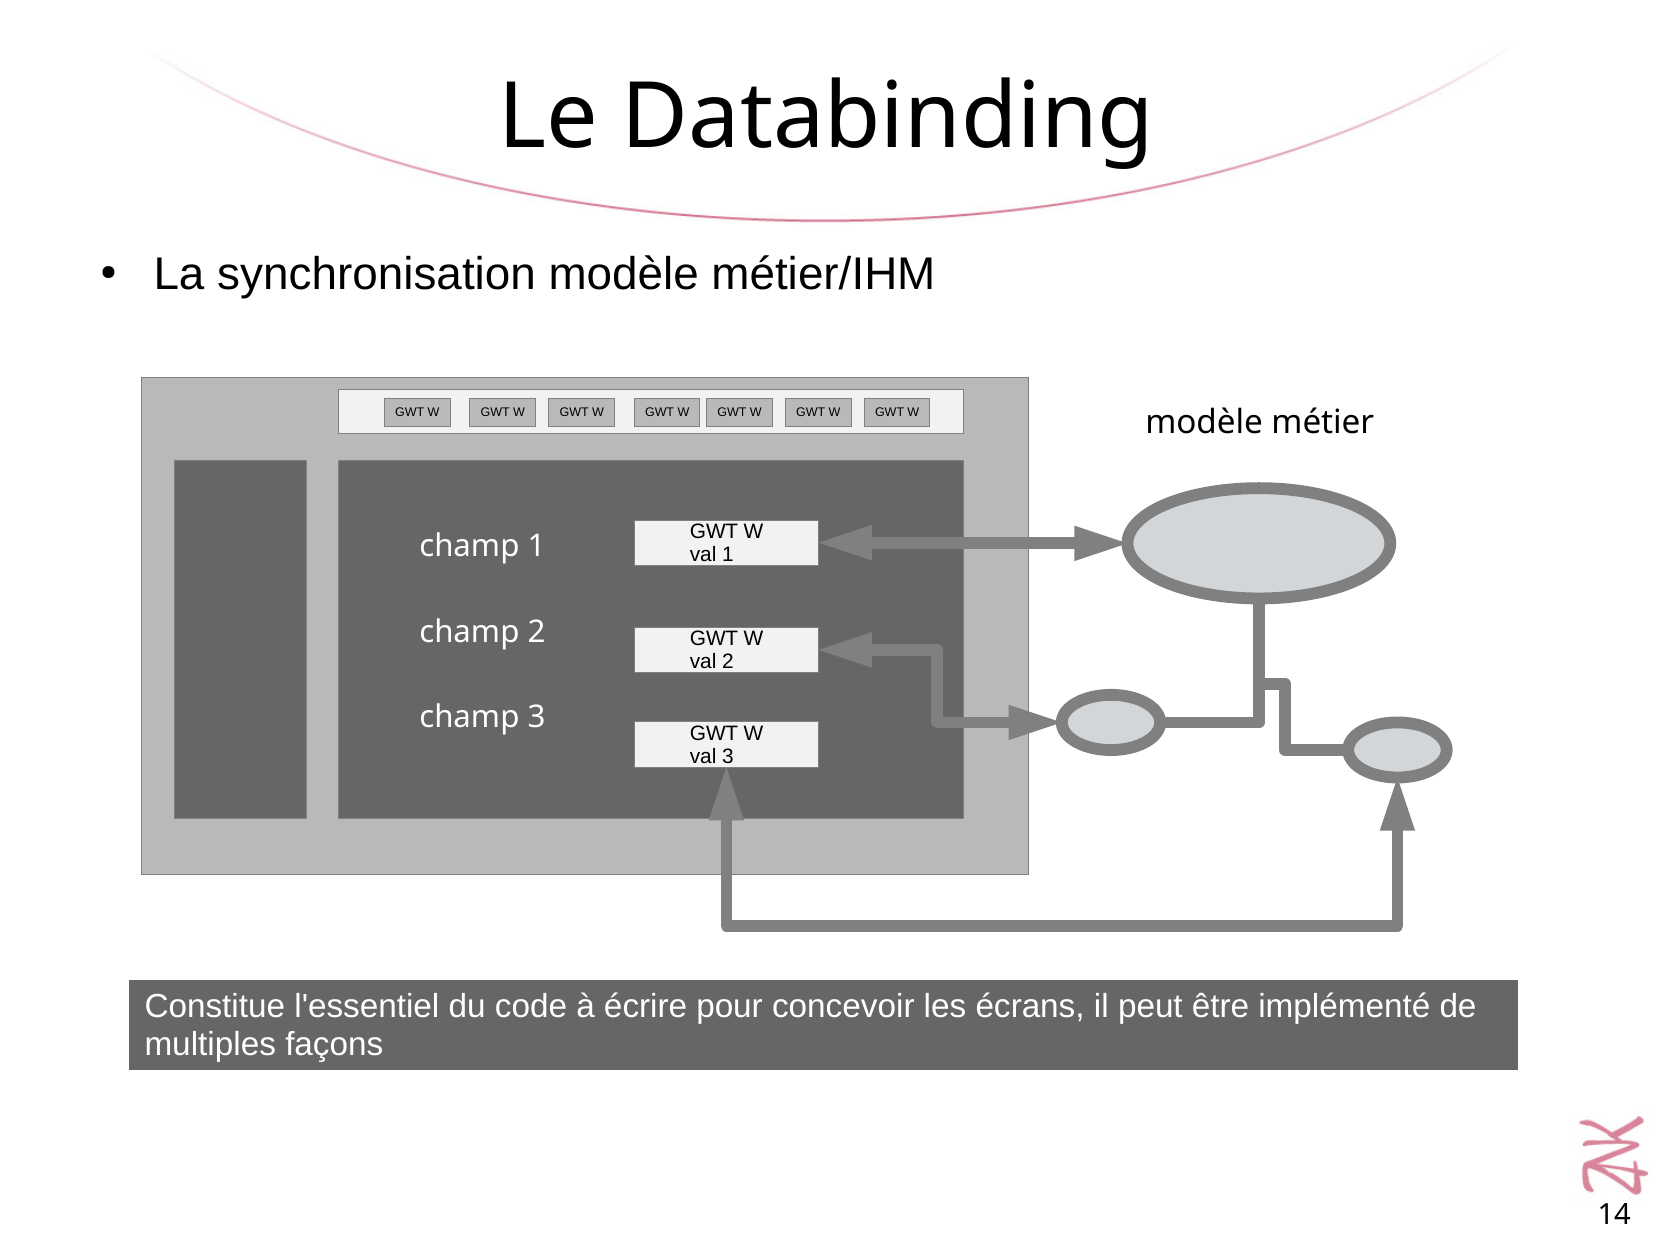

# Le Databinding
La synchronisation modèle métier/IHM
modèle métier
GWT W
GWT W
GWT W
GWT W
GWT W
GWT W
GWT W
champ 1
champ 2
champ 3
GWT W
val 1
GWT W
val 2
GWT W
val 3
Constitue l'essentiel du code à écrire pour concevoir les écrans, il peut être implémenté de multiples façons
14